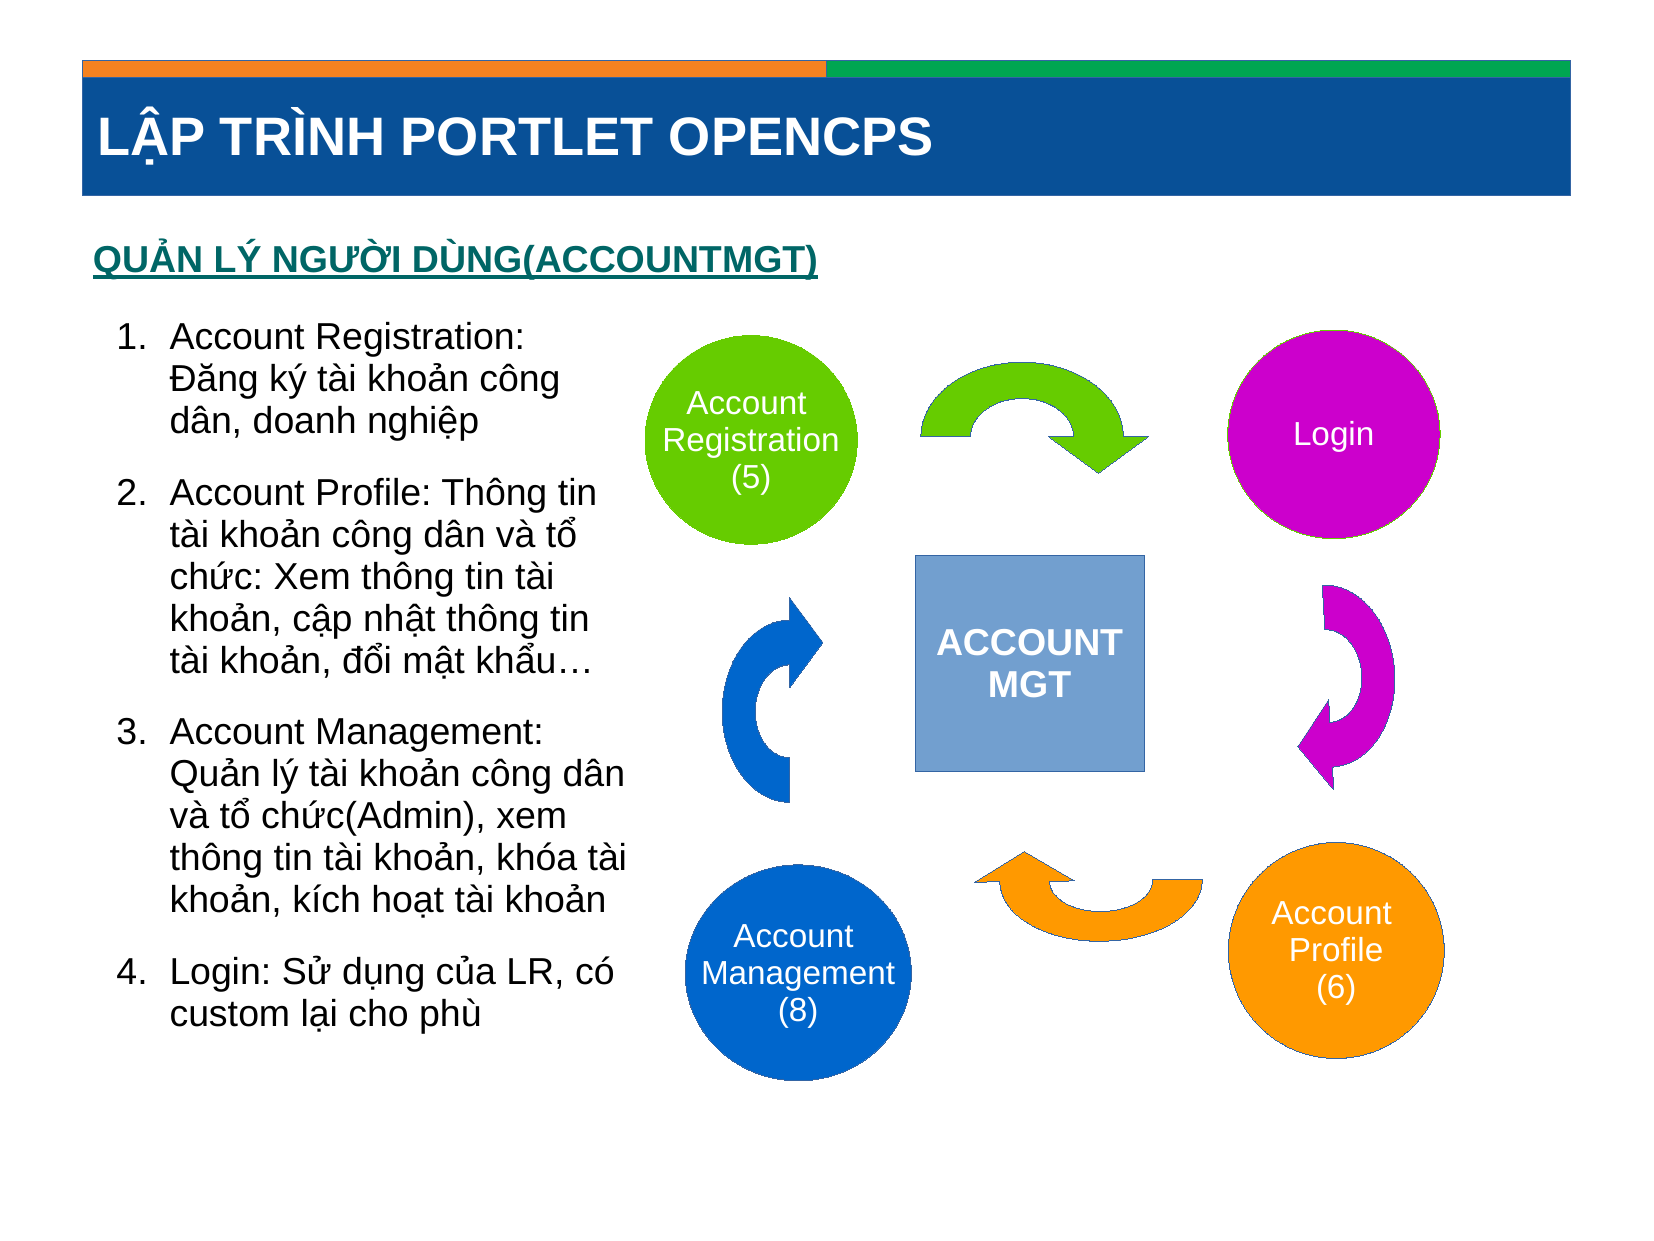

LẬP TRÌNH PORTLET OPENCPS
QUẢN LÝ NGƯỜI DÙNG(ACCOUNTMGT)
Account Registration: Đăng ký tài khoản công dân, doanh nghiệp
Account Profile: Thông tin tài khoản công dân và tổ chức: Xem thông tin tài khoản, cập nhật thông tin tài khoản, đổi mật khẩu…
Account Management: Quản lý tài khoản công dân và tổ chức(Admin), xem thông tin tài khoản, khóa tài khoản, kích hoạt tài khoản
Login: Sử dụng của LR, có custom lại cho phù
#
Login
Account
Registration
(5)
ACCOUNT
MGT
Account
Profile
(6)
Account
Management
(8)